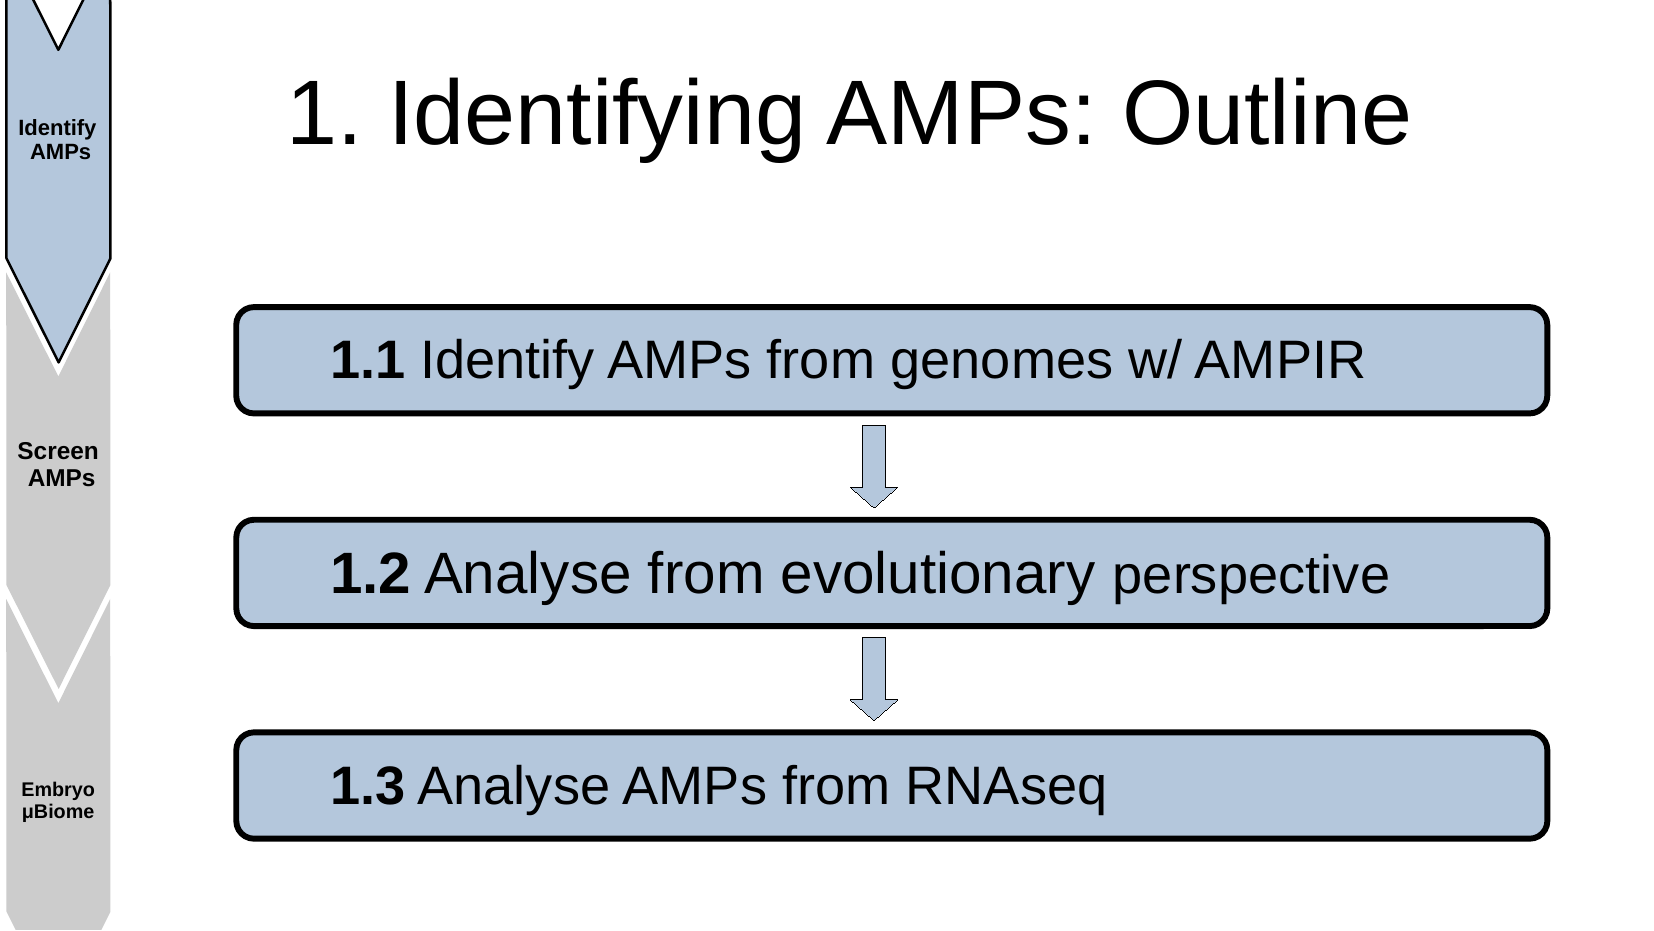

# 1. Identifying AMPs: Outline
1.1 Identify AMPs from genomes w/ AMPIR
1.2 Analyse from evolutionary perspective
1.3 Analyse AMPs from RNAseq